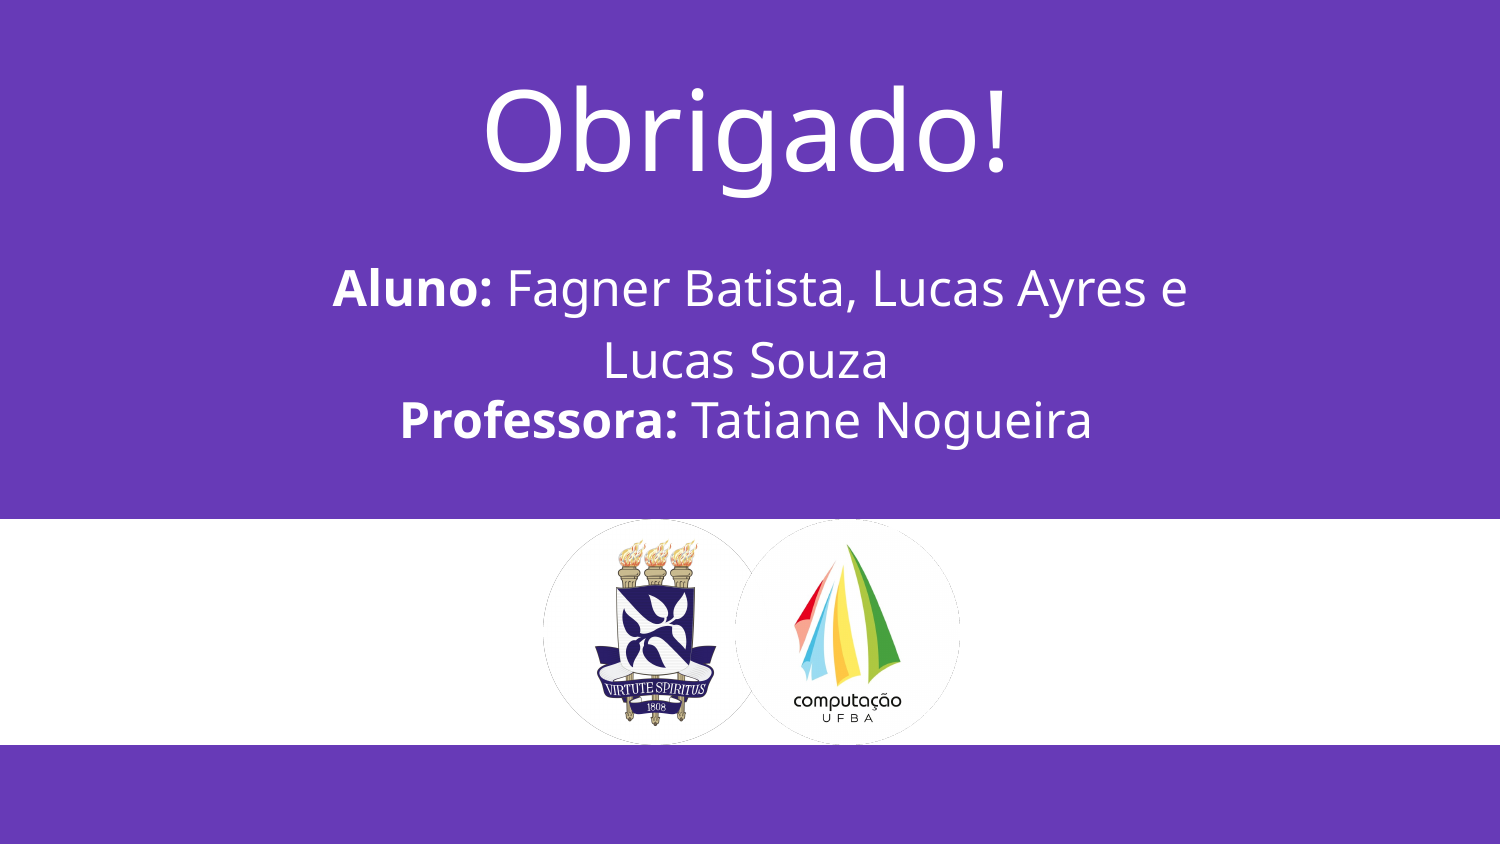

# Obrigado! Aluno: Fagner Batista, Lucas Ayres e Lucas Souza Professora: Tatiane Nogueira